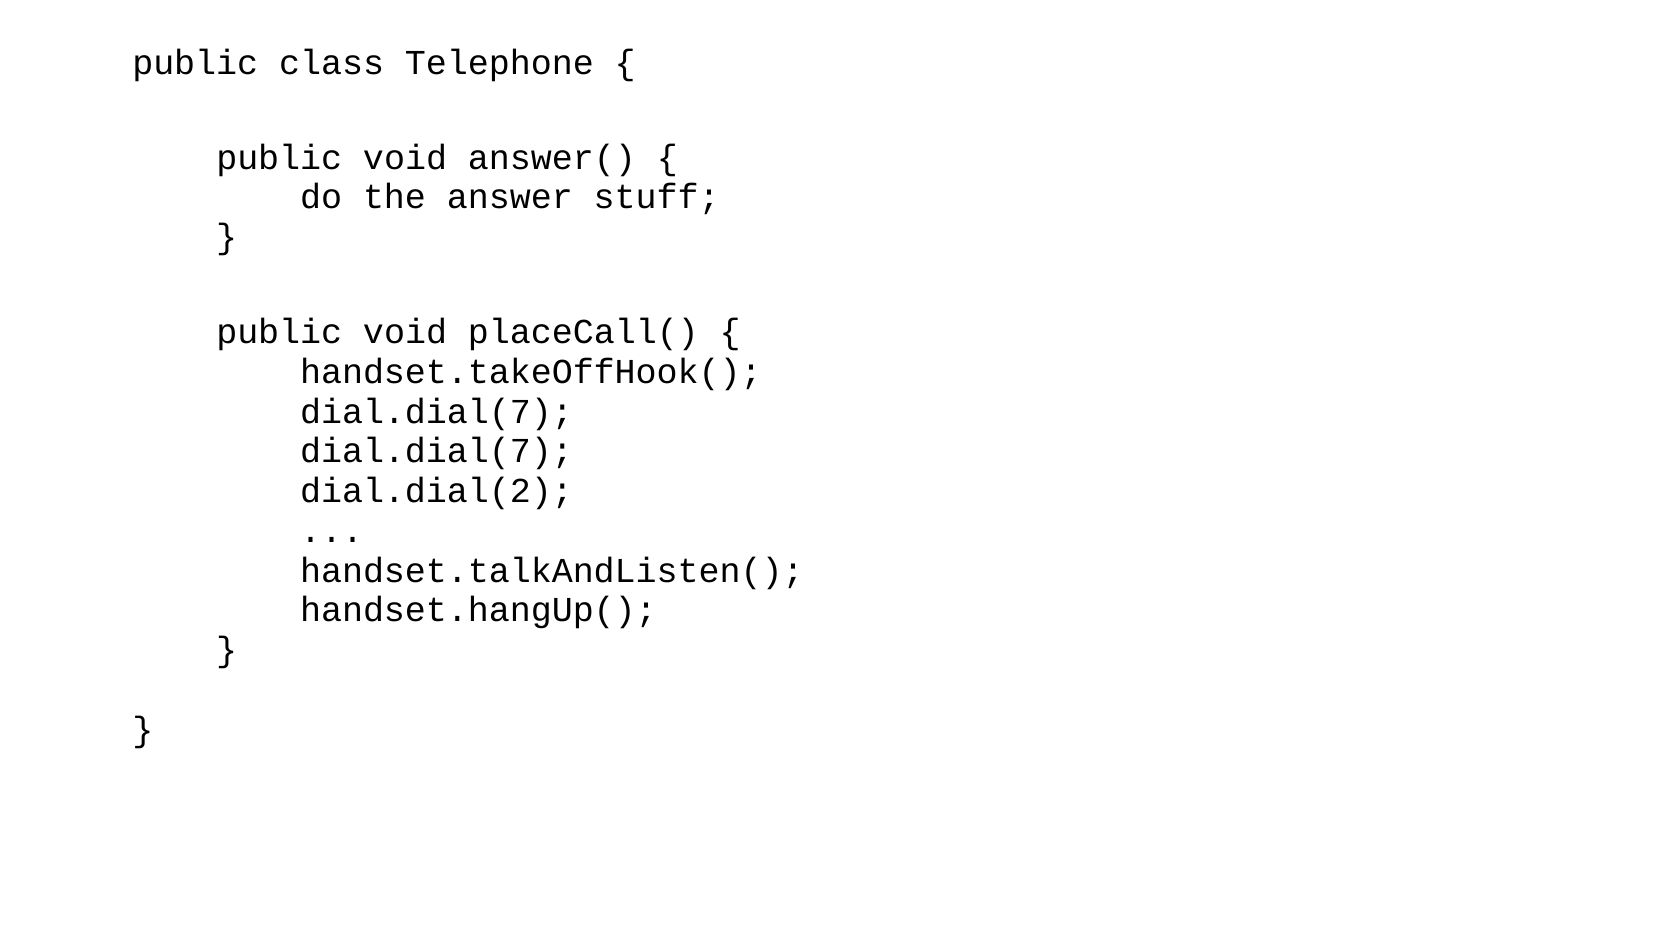

# public class Telephone {
 public void answer() {
 do the answer stuff;
 }
 public void placeCall() {
 handset.takeOffHook();
 dial.dial(7);
 dial.dial(7);
 dial.dial(2);
 ...
 handset.talkAndListen();
 handset.hangUp();
 }
}
ZAbKGHCEkSC6